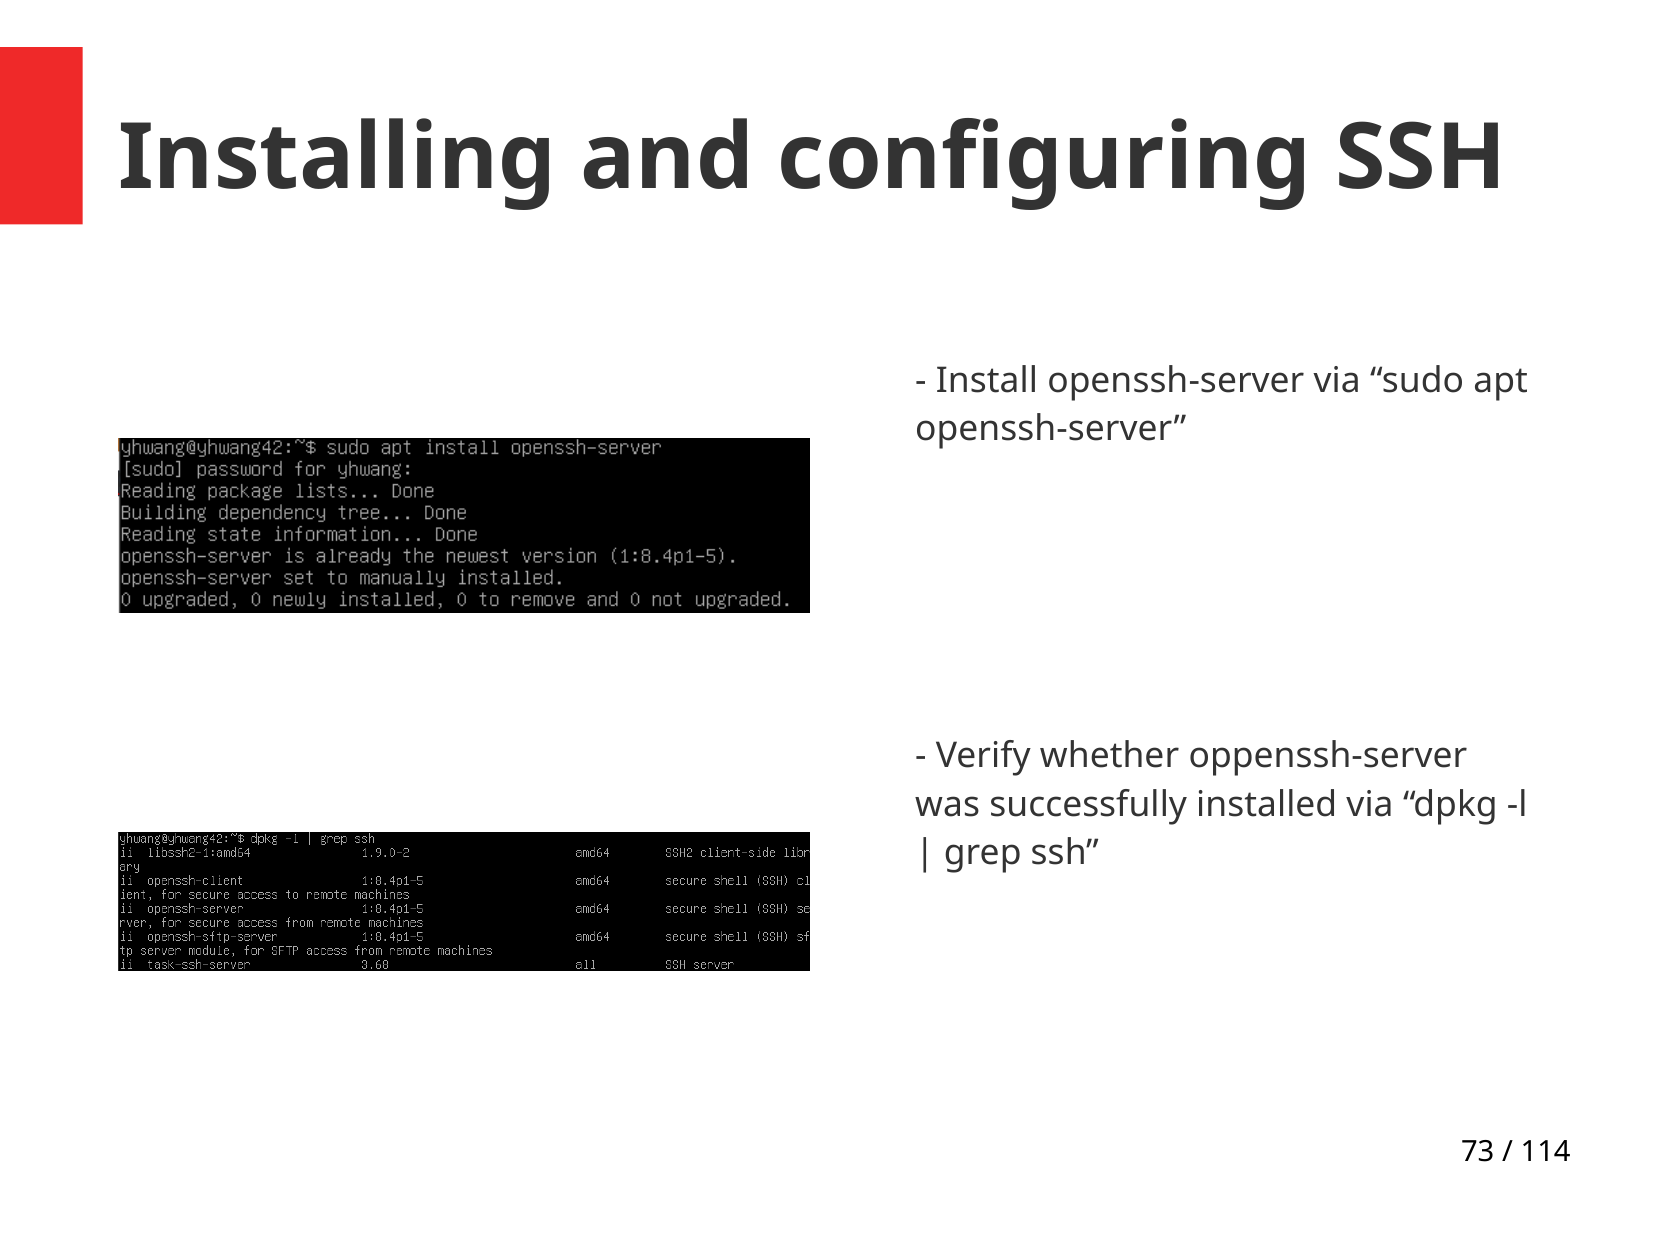

Installing and configuring SSH
# - Install openssh-server via “sudo apt openssh-server”
- Verify whether oppenssh-server was successfully installed via “dpkg -l | grep ssh”
73